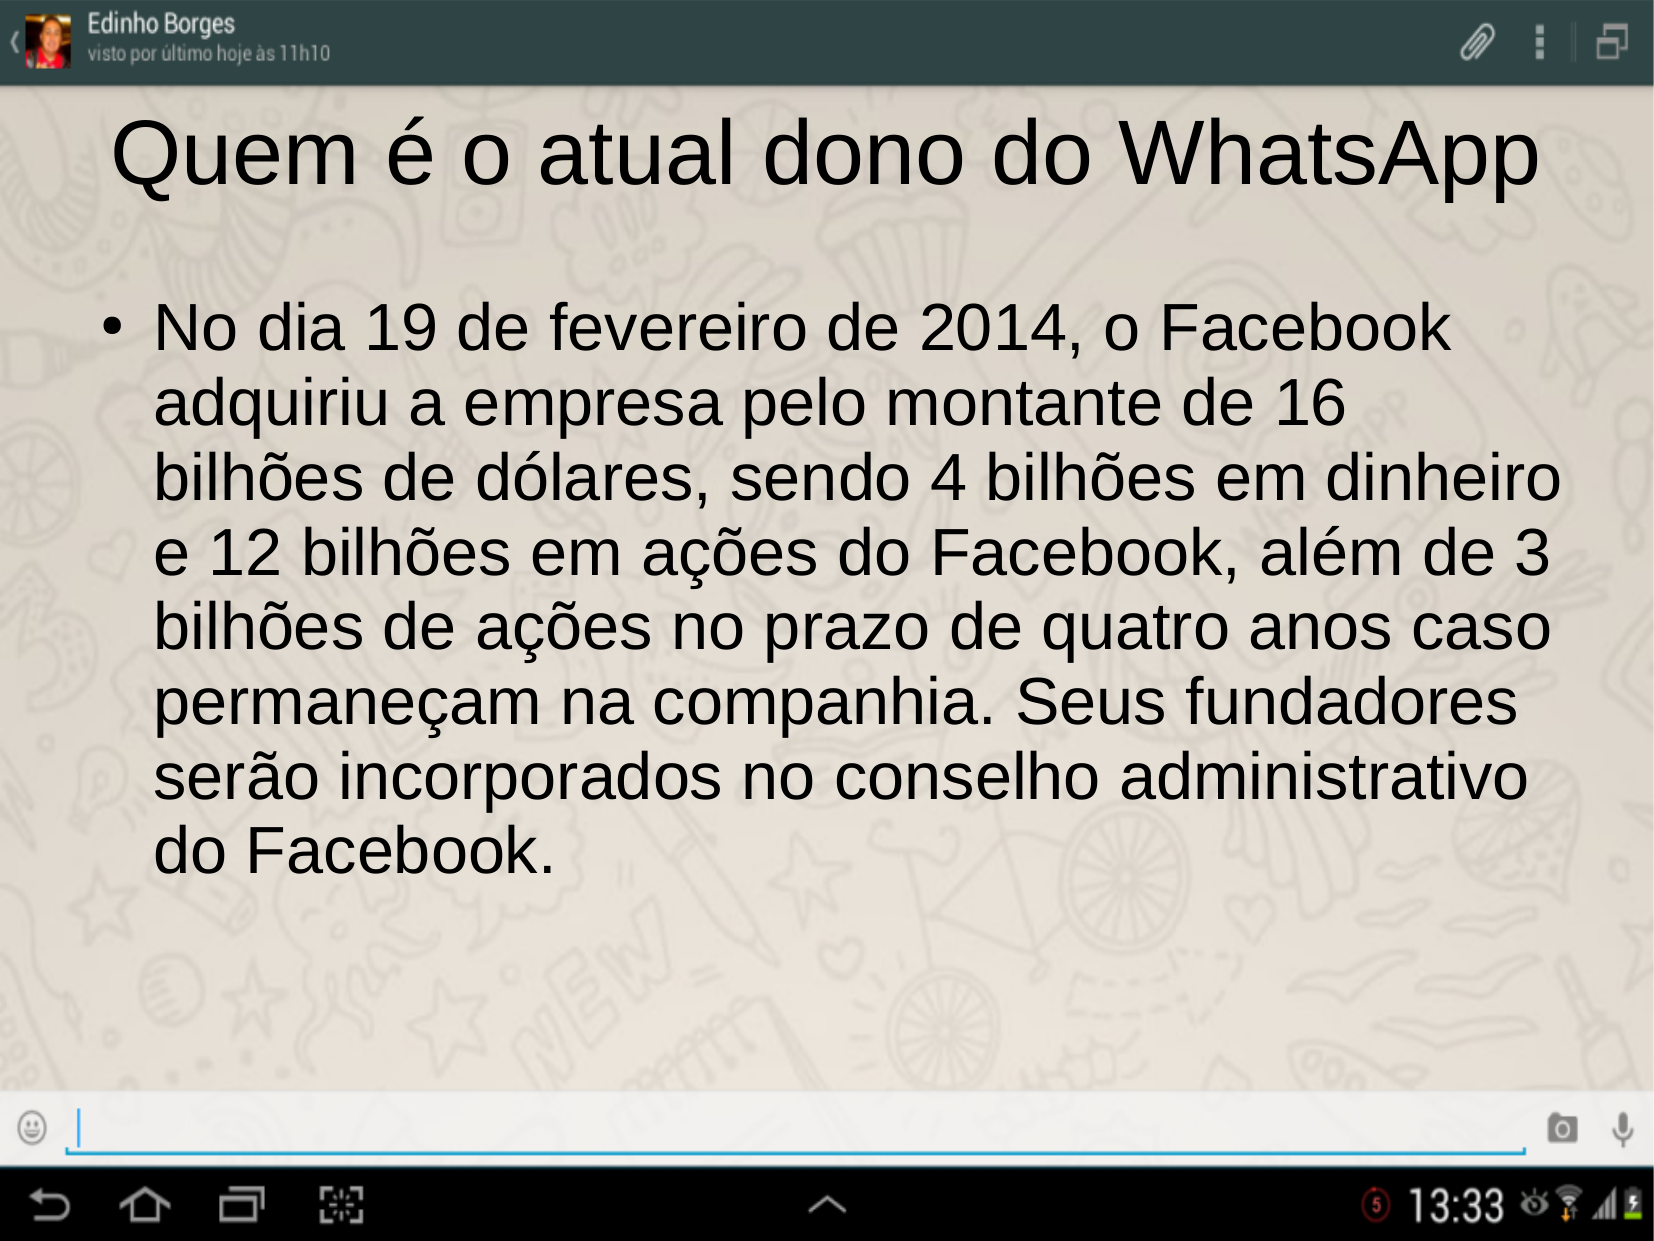

# Quem é o atual dono do WhatsApp
No dia 19 de fevereiro de 2014, o Facebook adquiriu a empresa pelo montante de 16 bilhões de dólares, sendo 4 bilhões em dinheiro e 12 bilhões em ações do Facebook, além de 3 bilhões de ações no prazo de quatro anos caso permaneçam na companhia. Seus fundadores serão incorporados no conselho administrativo do Facebook.